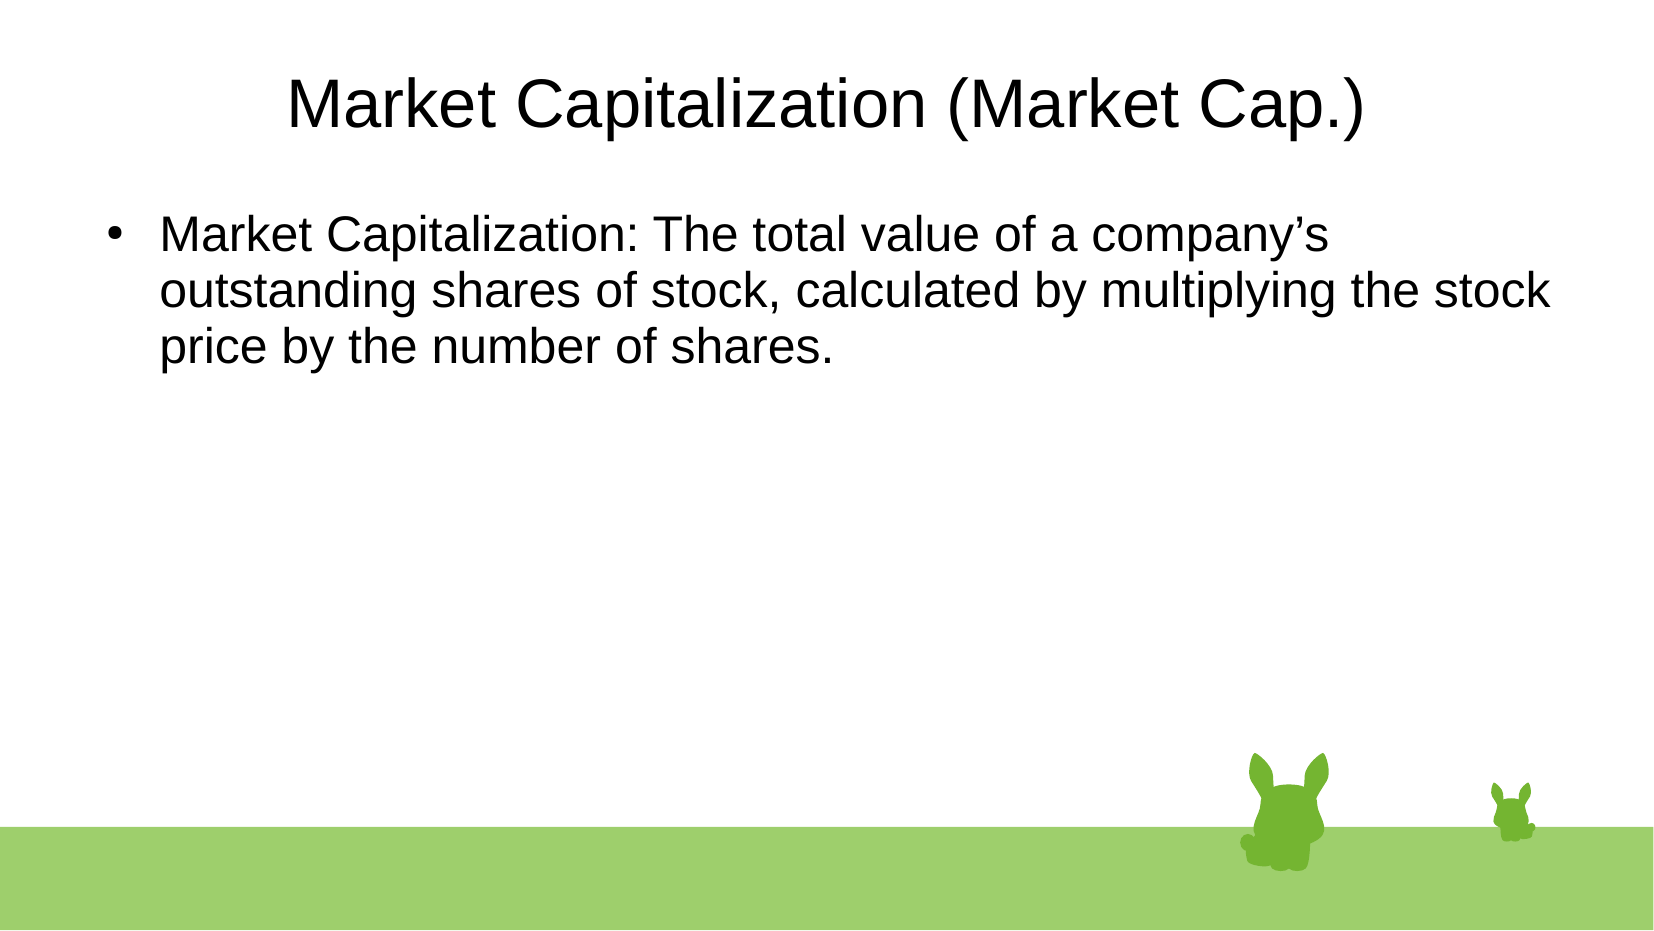

# Market Capitalization (Market Cap.)
Market Capitalization: The total value of a company’s outstanding shares of stock, calculated by multiplying the stock price by the number of shares.